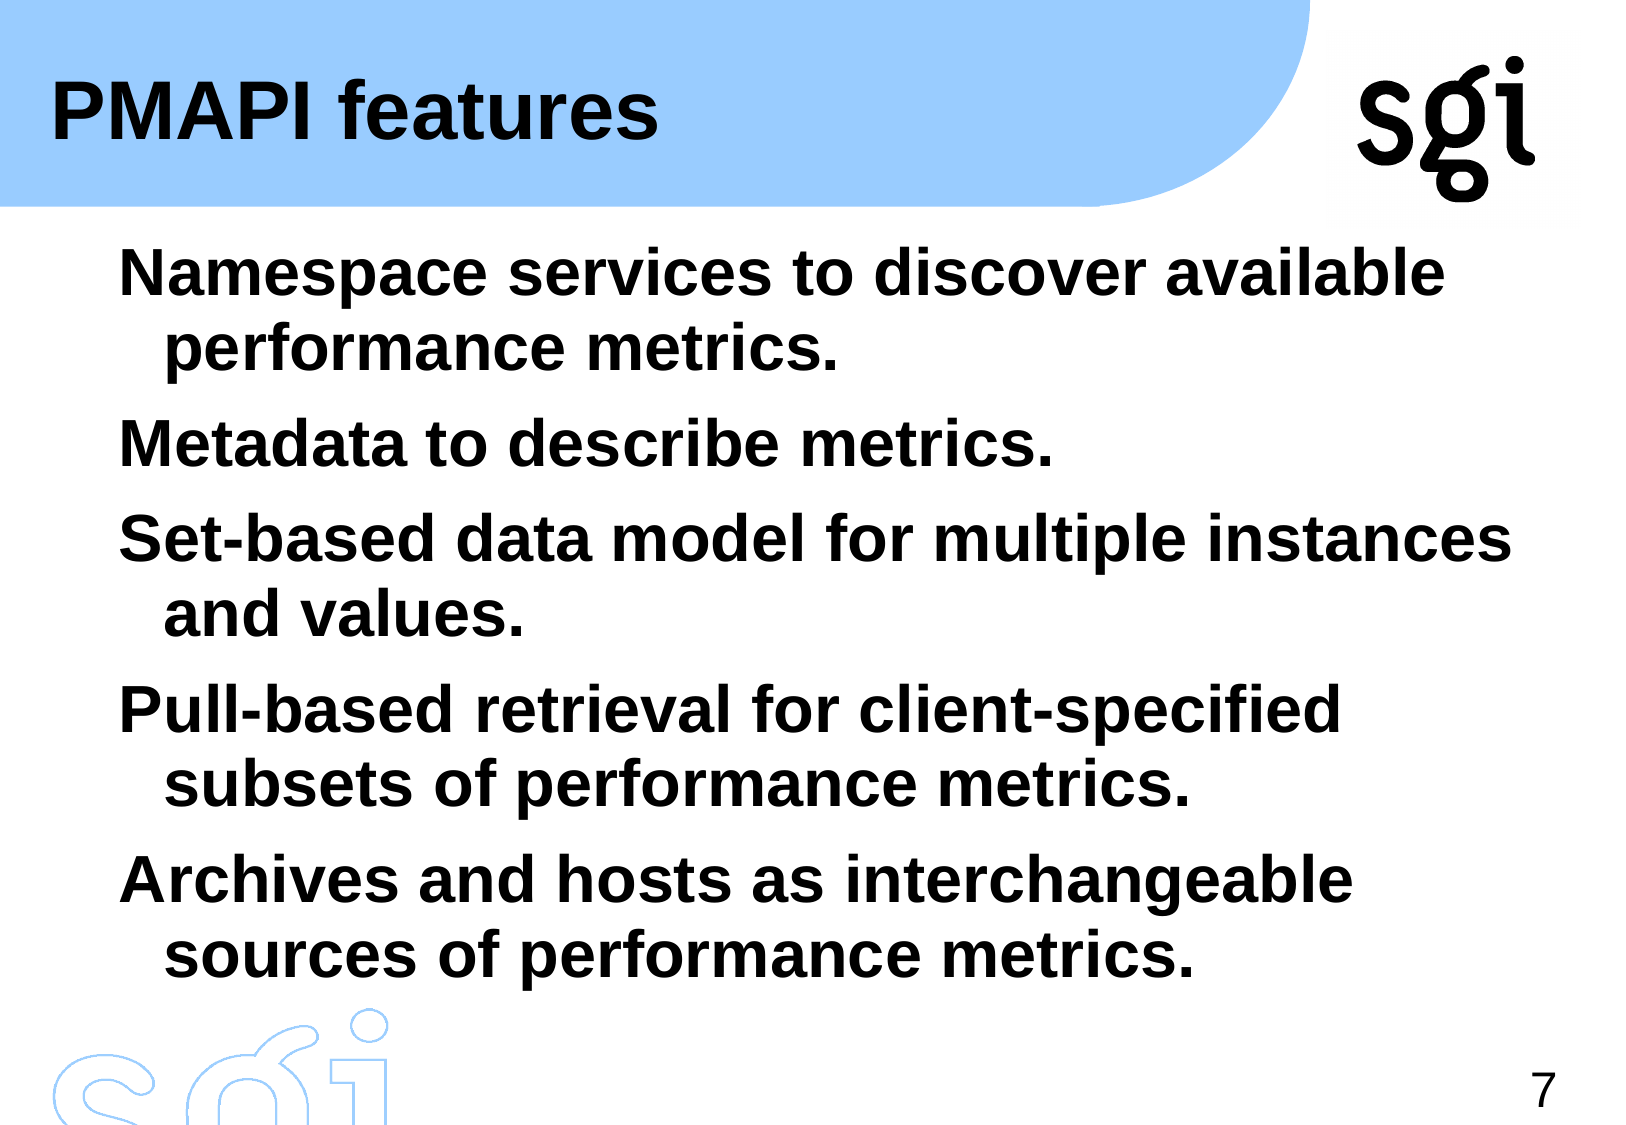

# PMAPI features
Namespace services to discover available performance metrics.
Metadata to describe metrics.
Set-based data model for multiple instances and values.
Pull-based retrieval for client-specified subsets of performance metrics.
Archives and hosts as interchangeable sources of performance metrics.